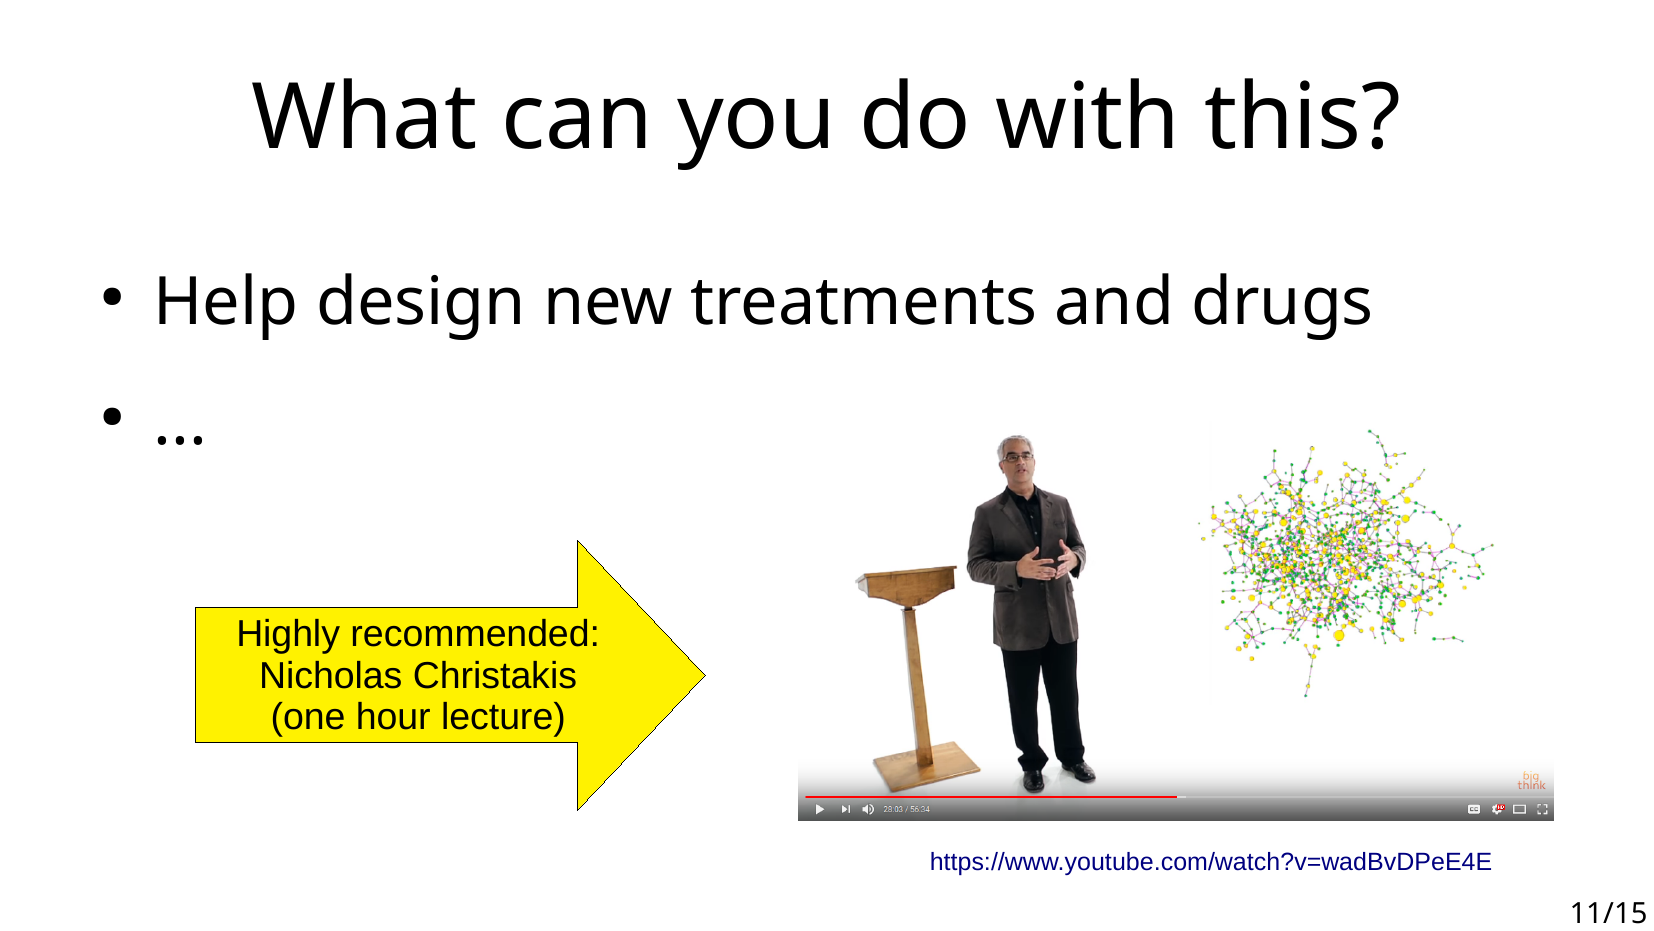

# What can you do with this?
Help design new treatments and drugs
...
Highly recommended:
Nicholas Christakis
(one hour lecture)
https://www.youtube.com/watch?v=wadBvDPeE4E
11